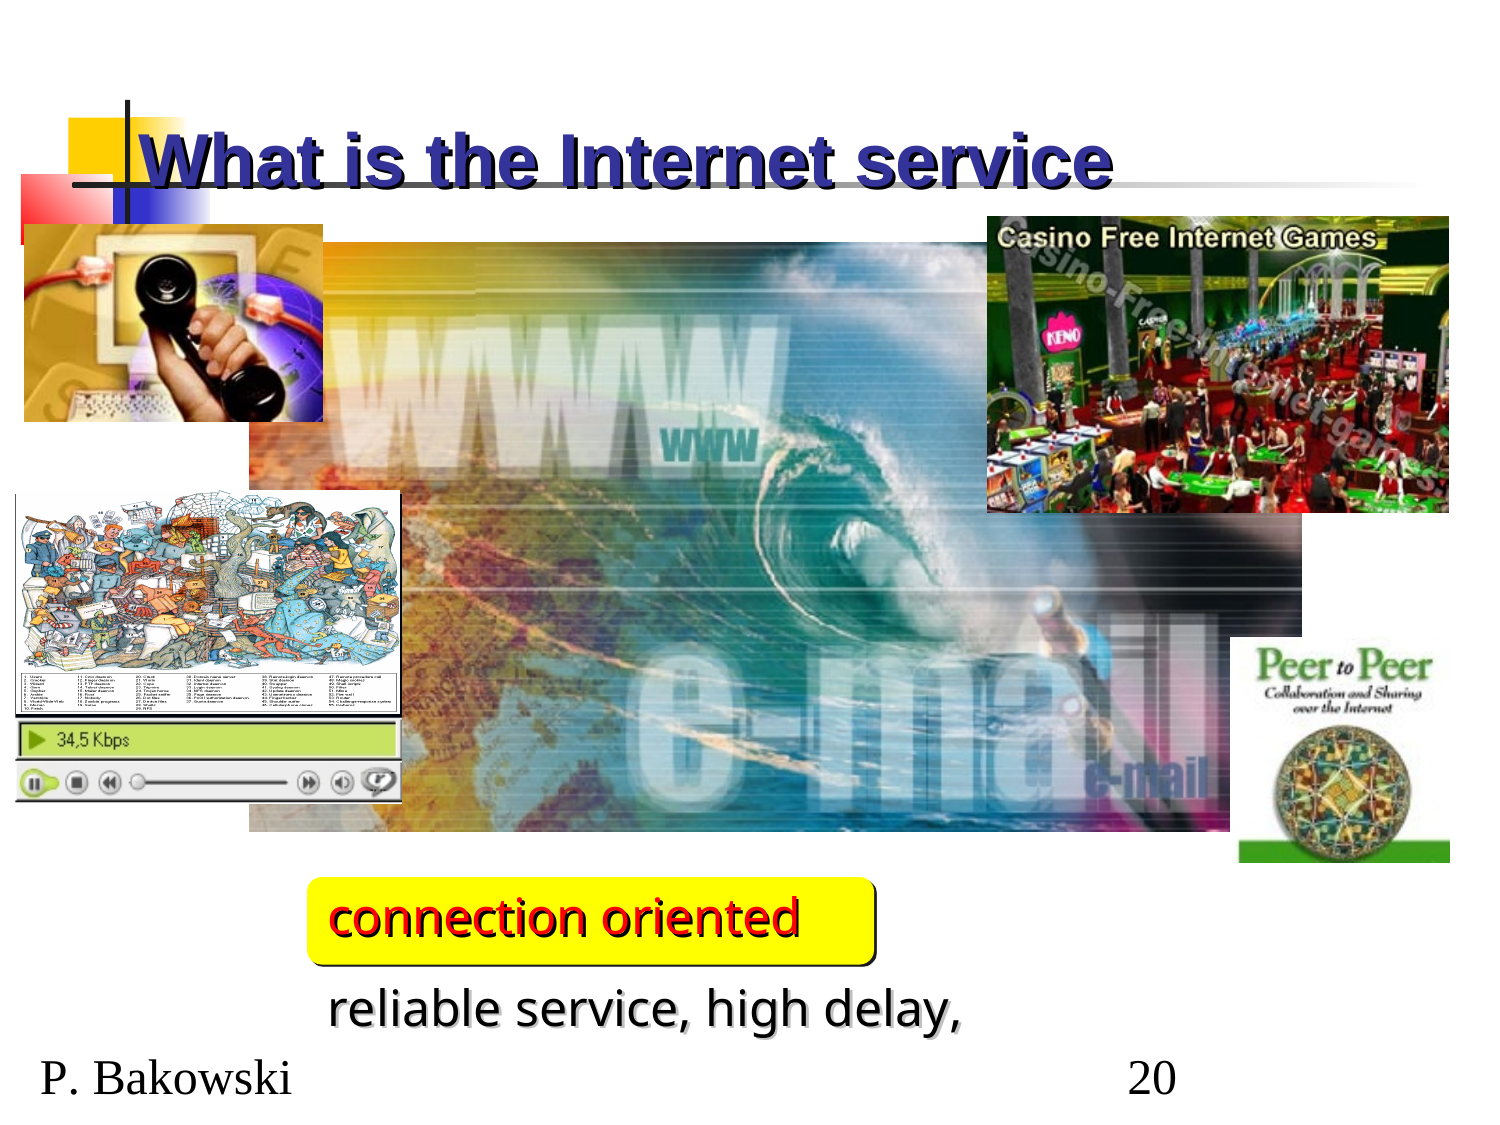

# What is the Internet service
connection oriented
reliable service, high delay,
P.Bakowski
20